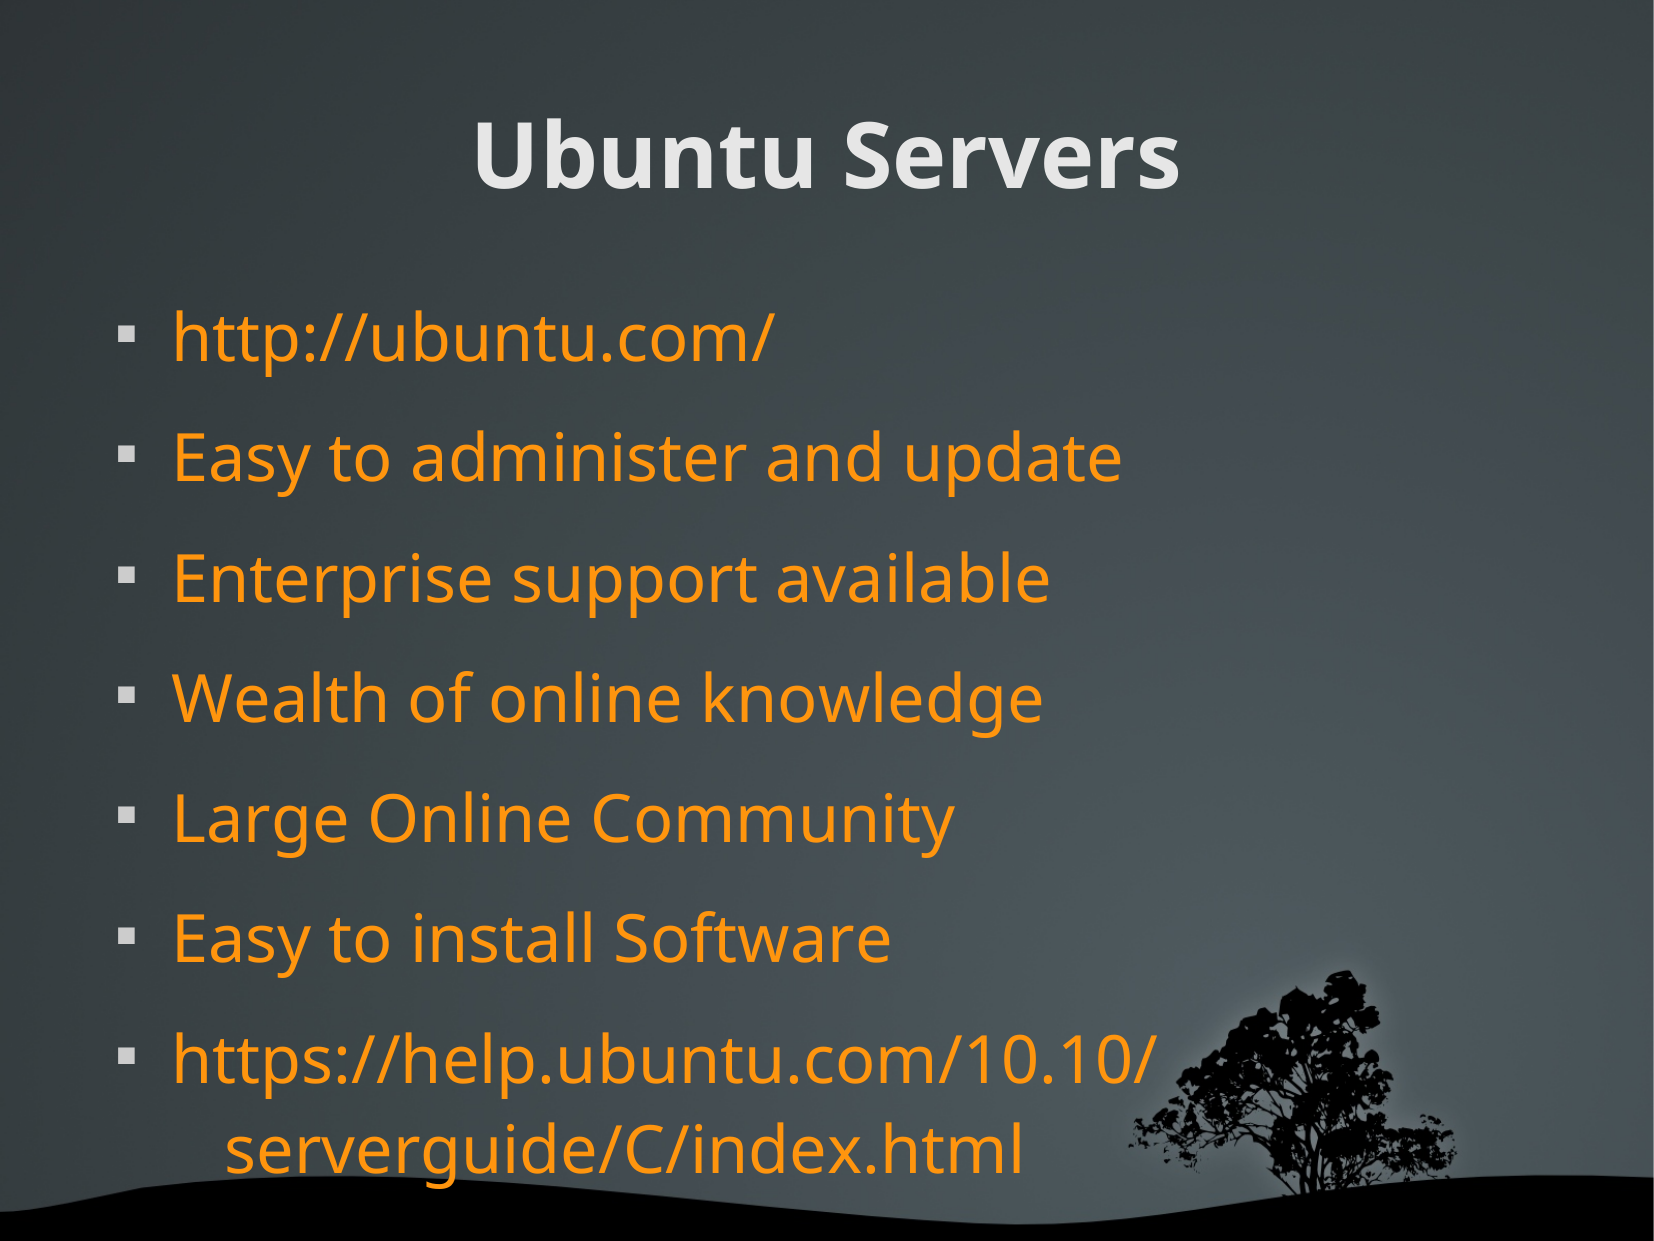

# Ubuntu Servers
http://ubuntu.com/
Easy to administer and update
Enterprise support available
Wealth of online knowledge
Large Online Community
Easy to install Software
https://help.ubuntu.com/10.10/serverguide/C/index.html